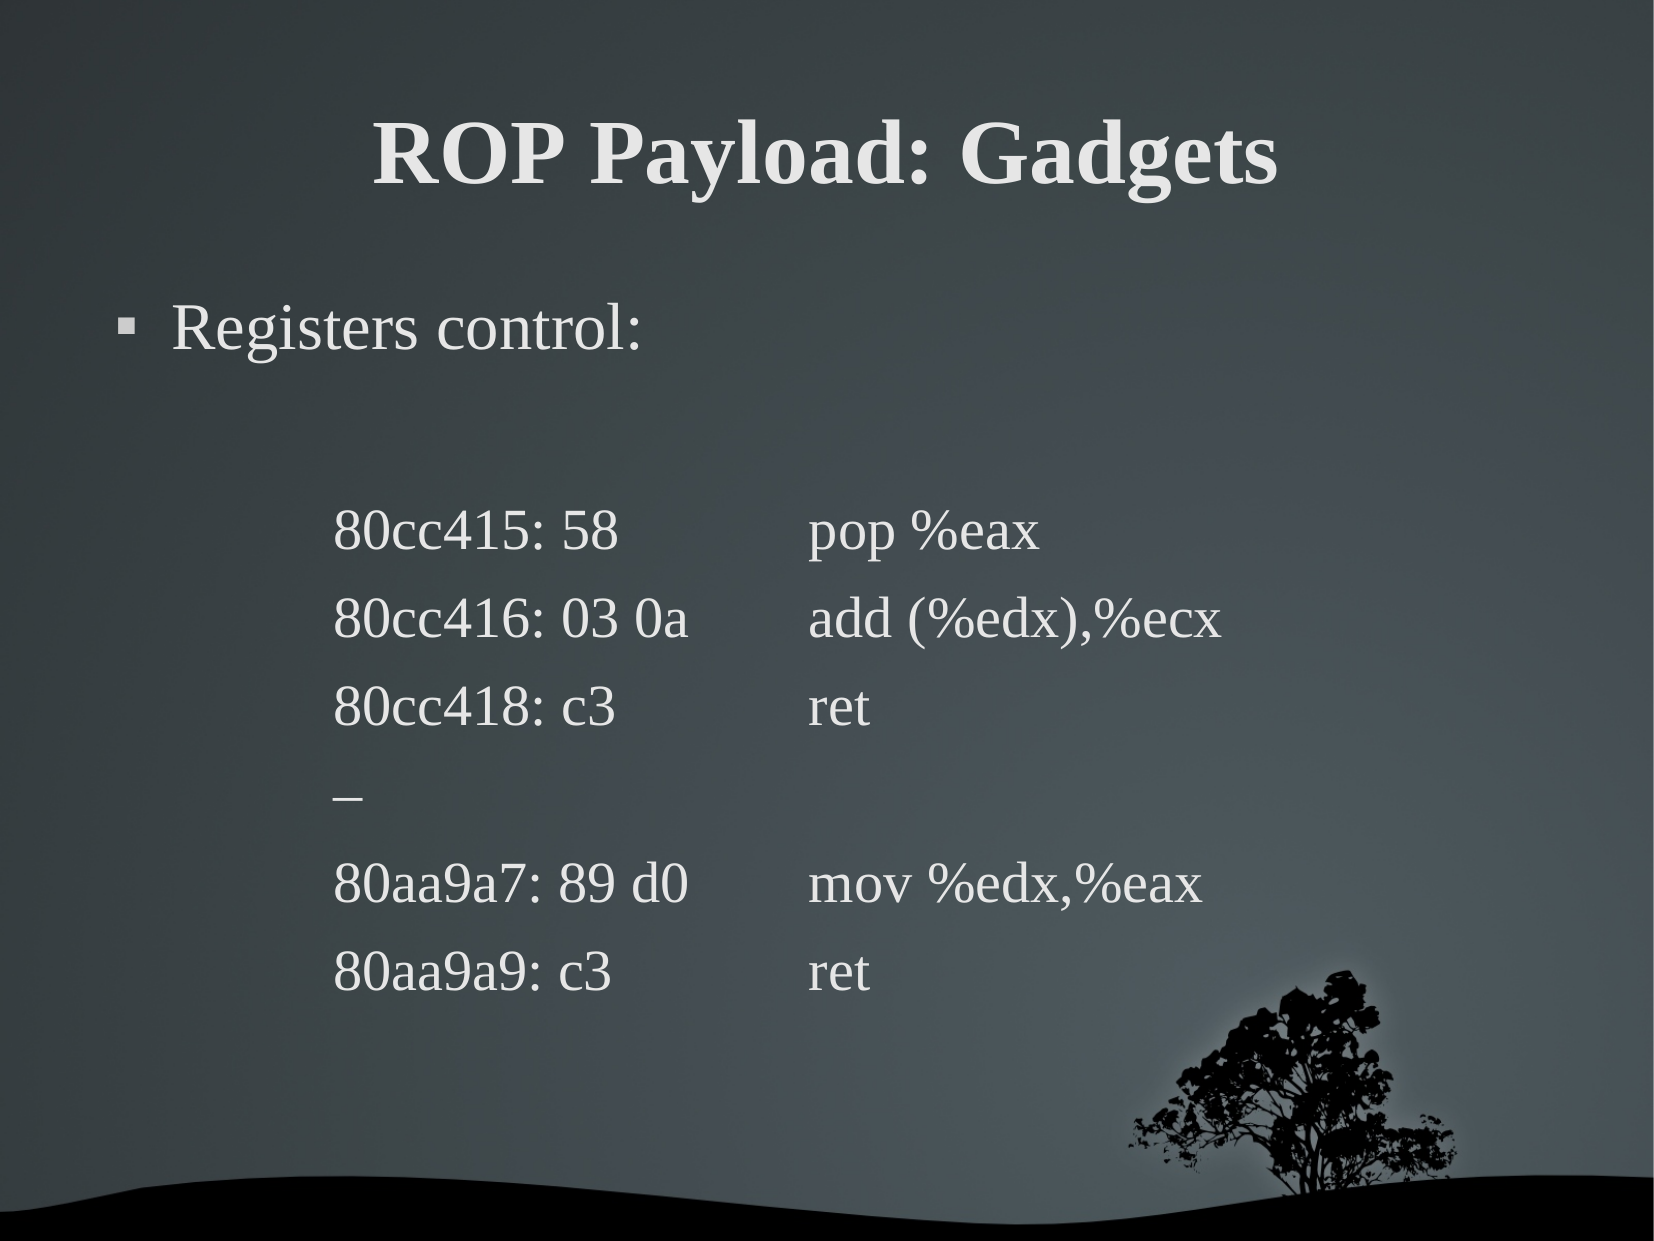

# ROP Payload: Gadgets
Registers control:
 80cc415: 58 			pop %eax
 80cc416: 03 0a 		add (%edx),%ecx
 80cc418: c3 			ret
 –
 80aa9a7: 89 d0 		mov %edx,%eax
 80aa9a9: c3 			ret